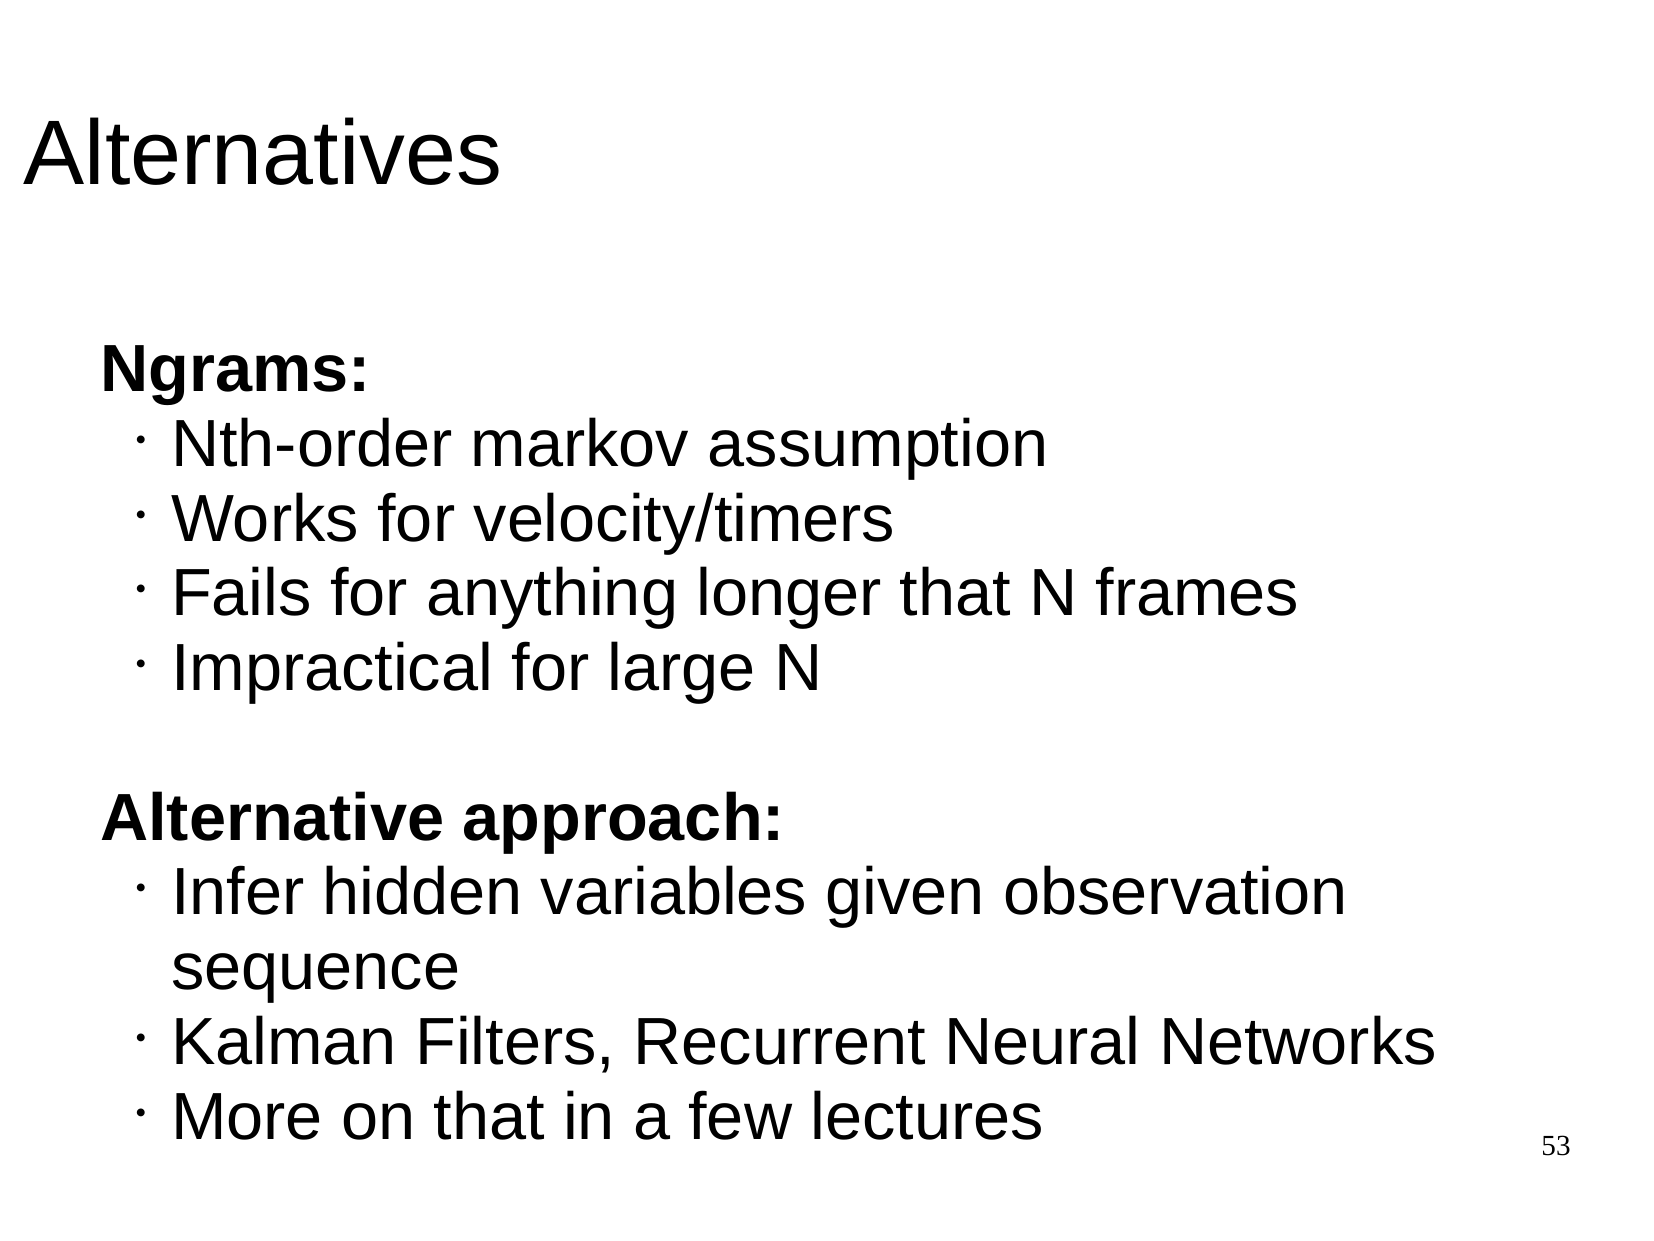

# Alternatives
Ngrams:
Nth-order markov assumption
Works for velocity/timers
Fails for anything longer that N frames
Impractical for large N
Alternative approach:
Infer hidden variables given observation sequence
Kalman Filters, Recurrent Neural Networks
More on that in a few lectures
53